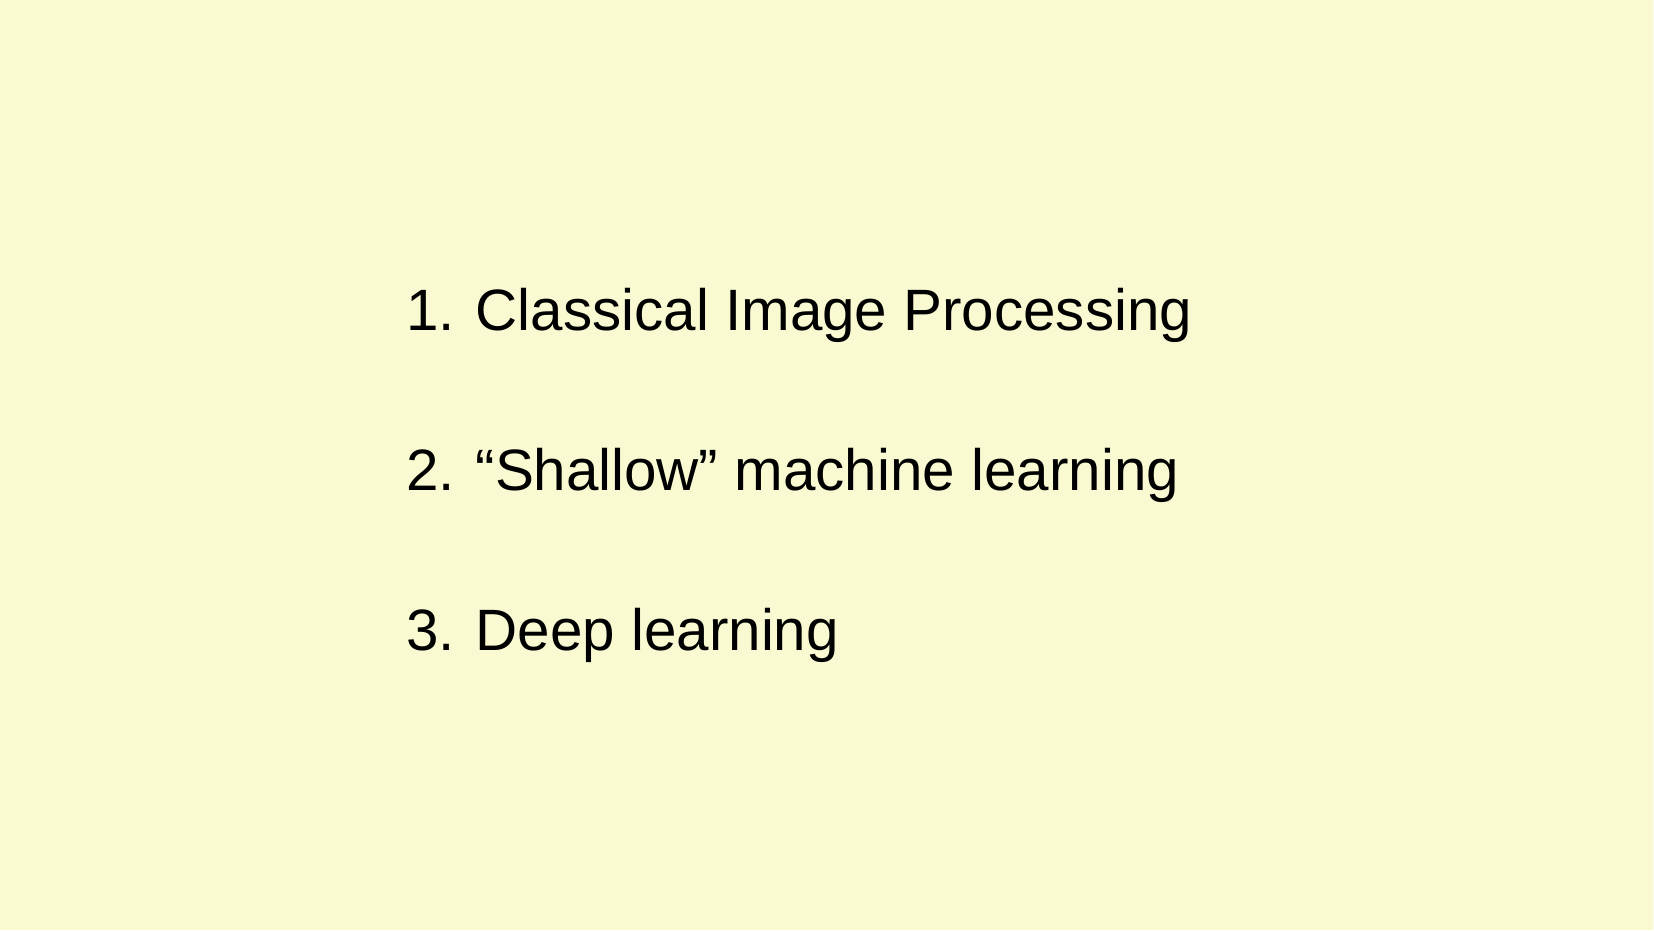

# Classical Image Processing
 “Shallow” machine learning
 Deep learning